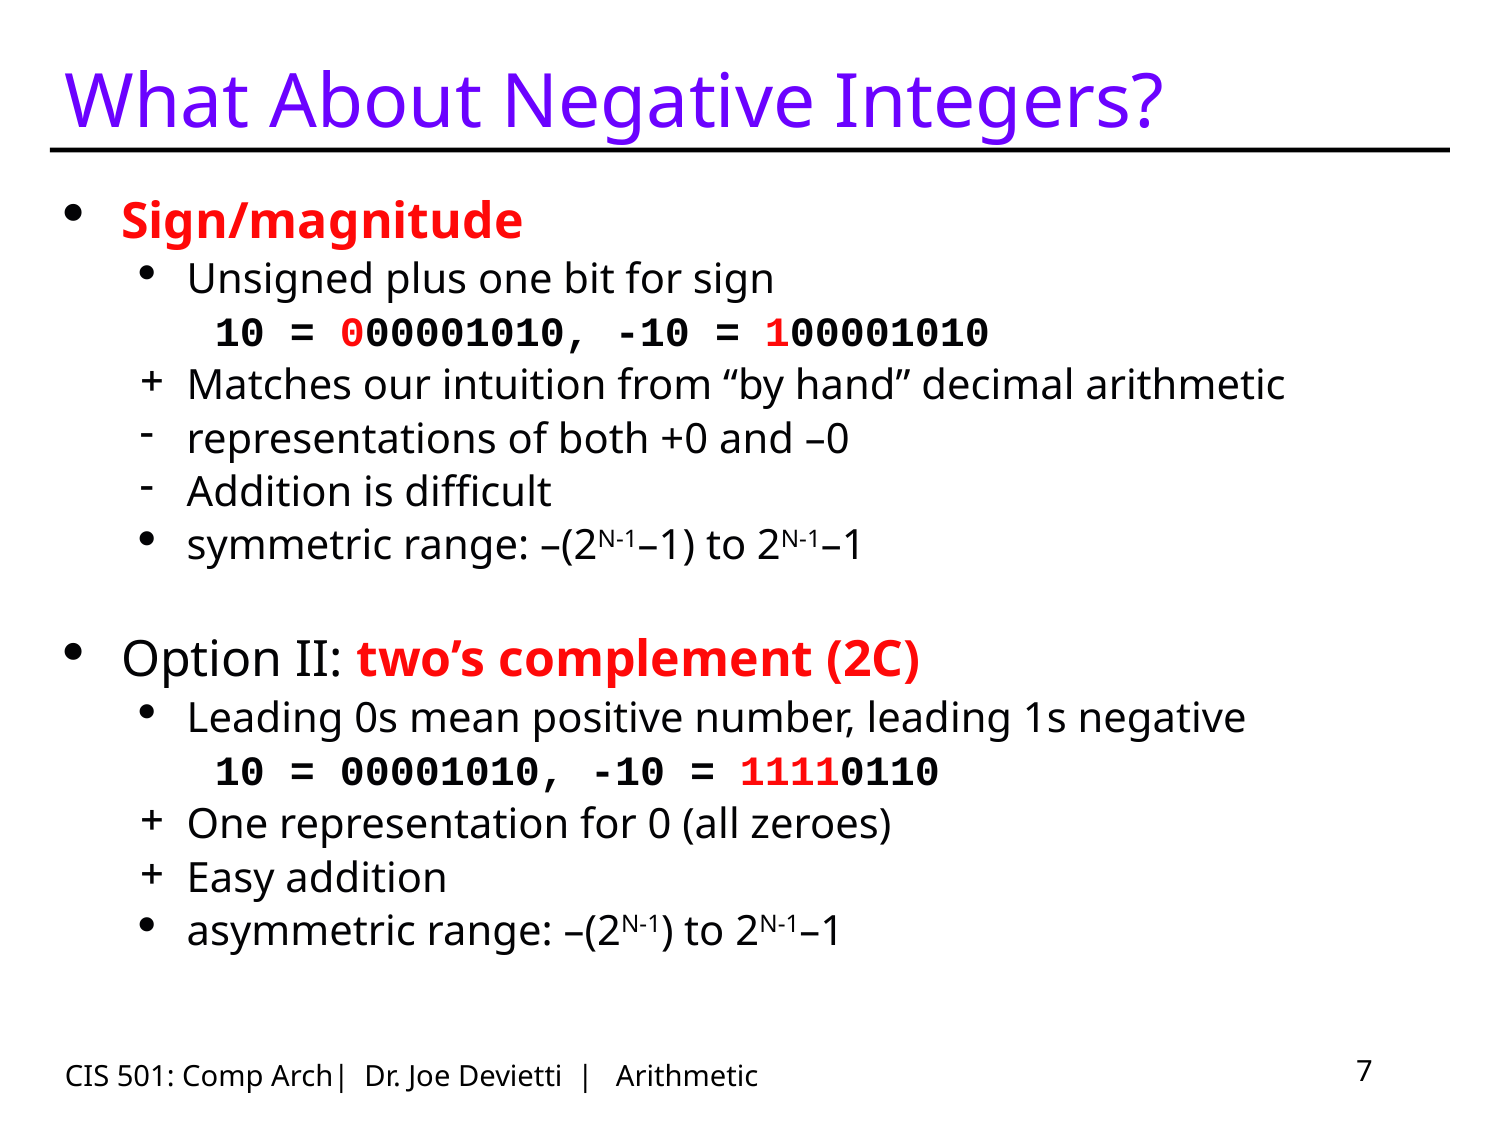

What About Negative Integers?
Sign/magnitude
Unsigned plus one bit for sign
10 = 000001010, -10 = 100001010
Matches our intuition from “by hand” decimal arithmetic
representations of both +0 and –0
Addition is difficult
symmetric range: –(2N-1–1) to 2N-1–1
Option II: two’s complement (2C)
Leading 0s mean positive number, leading 1s negative
10 = 00001010, -10 = 11110110
One representation for 0 (all zeroes)
Easy addition
asymmetric range: –(2N-1) to 2N-1–1
CIS 501: Comp Arch| Dr. Joe Devietti | Arithmetic